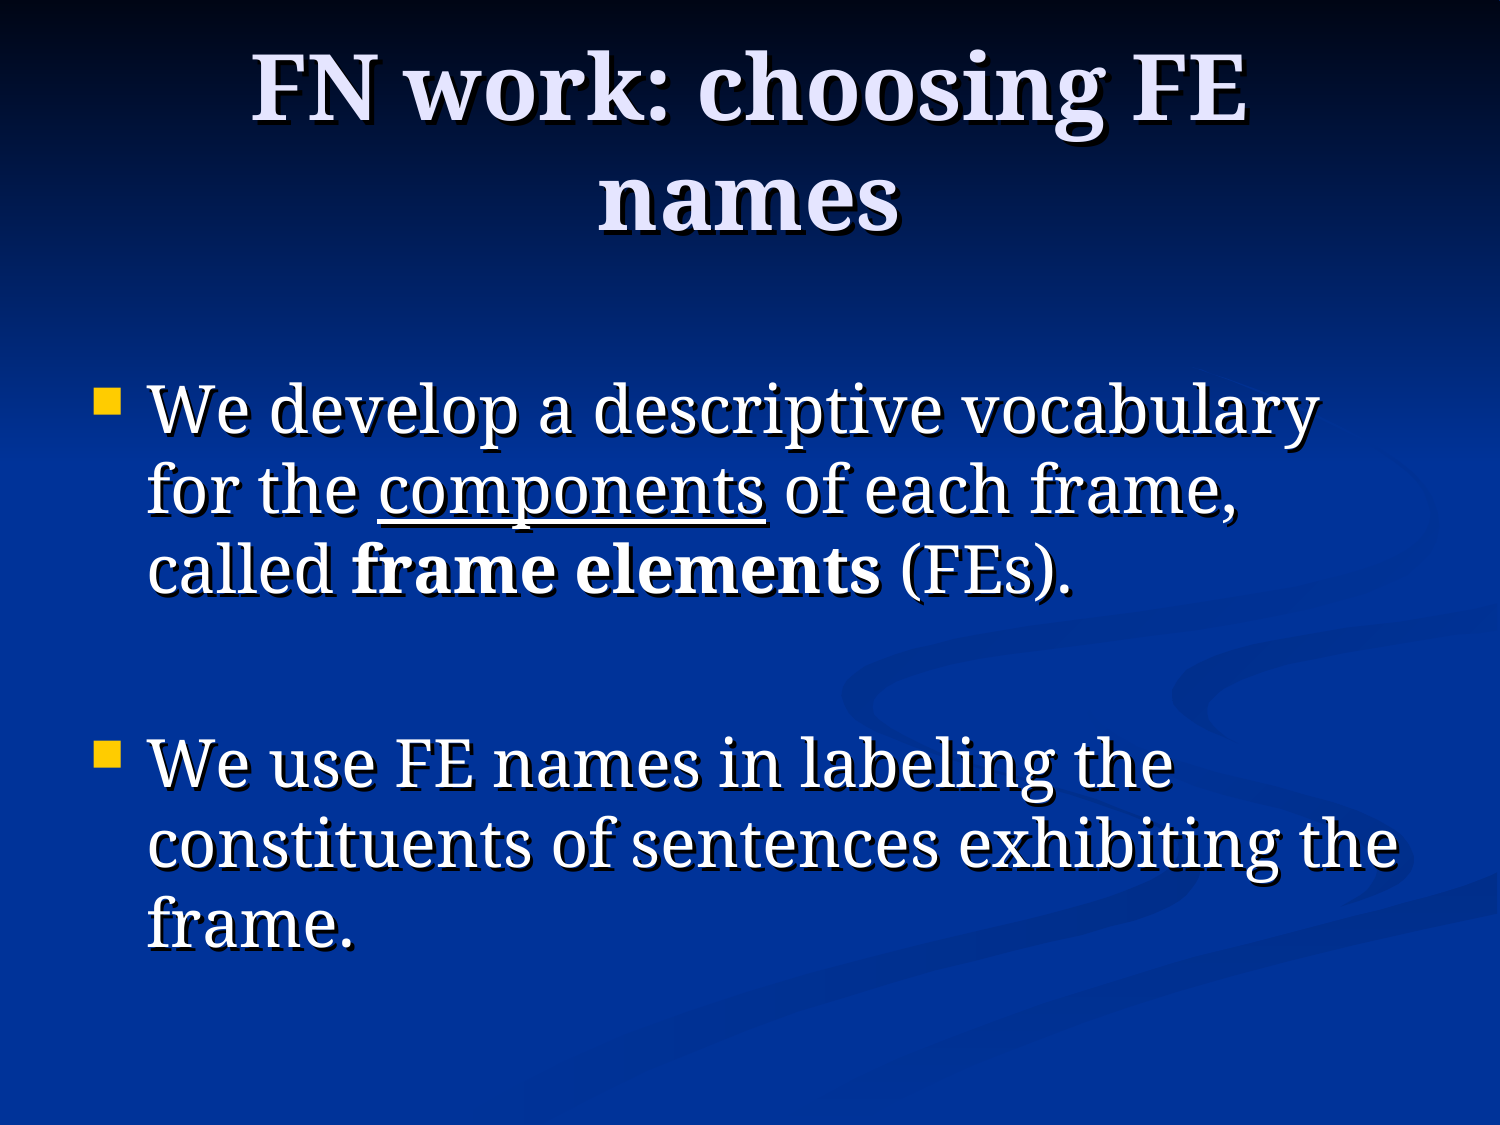

# FN work: choosing FE names
We develop a descriptive vocabulary for the components of each frame, called frame elements (FEs).
We use FE names in labeling the constituents of sentences exhibiting the frame.